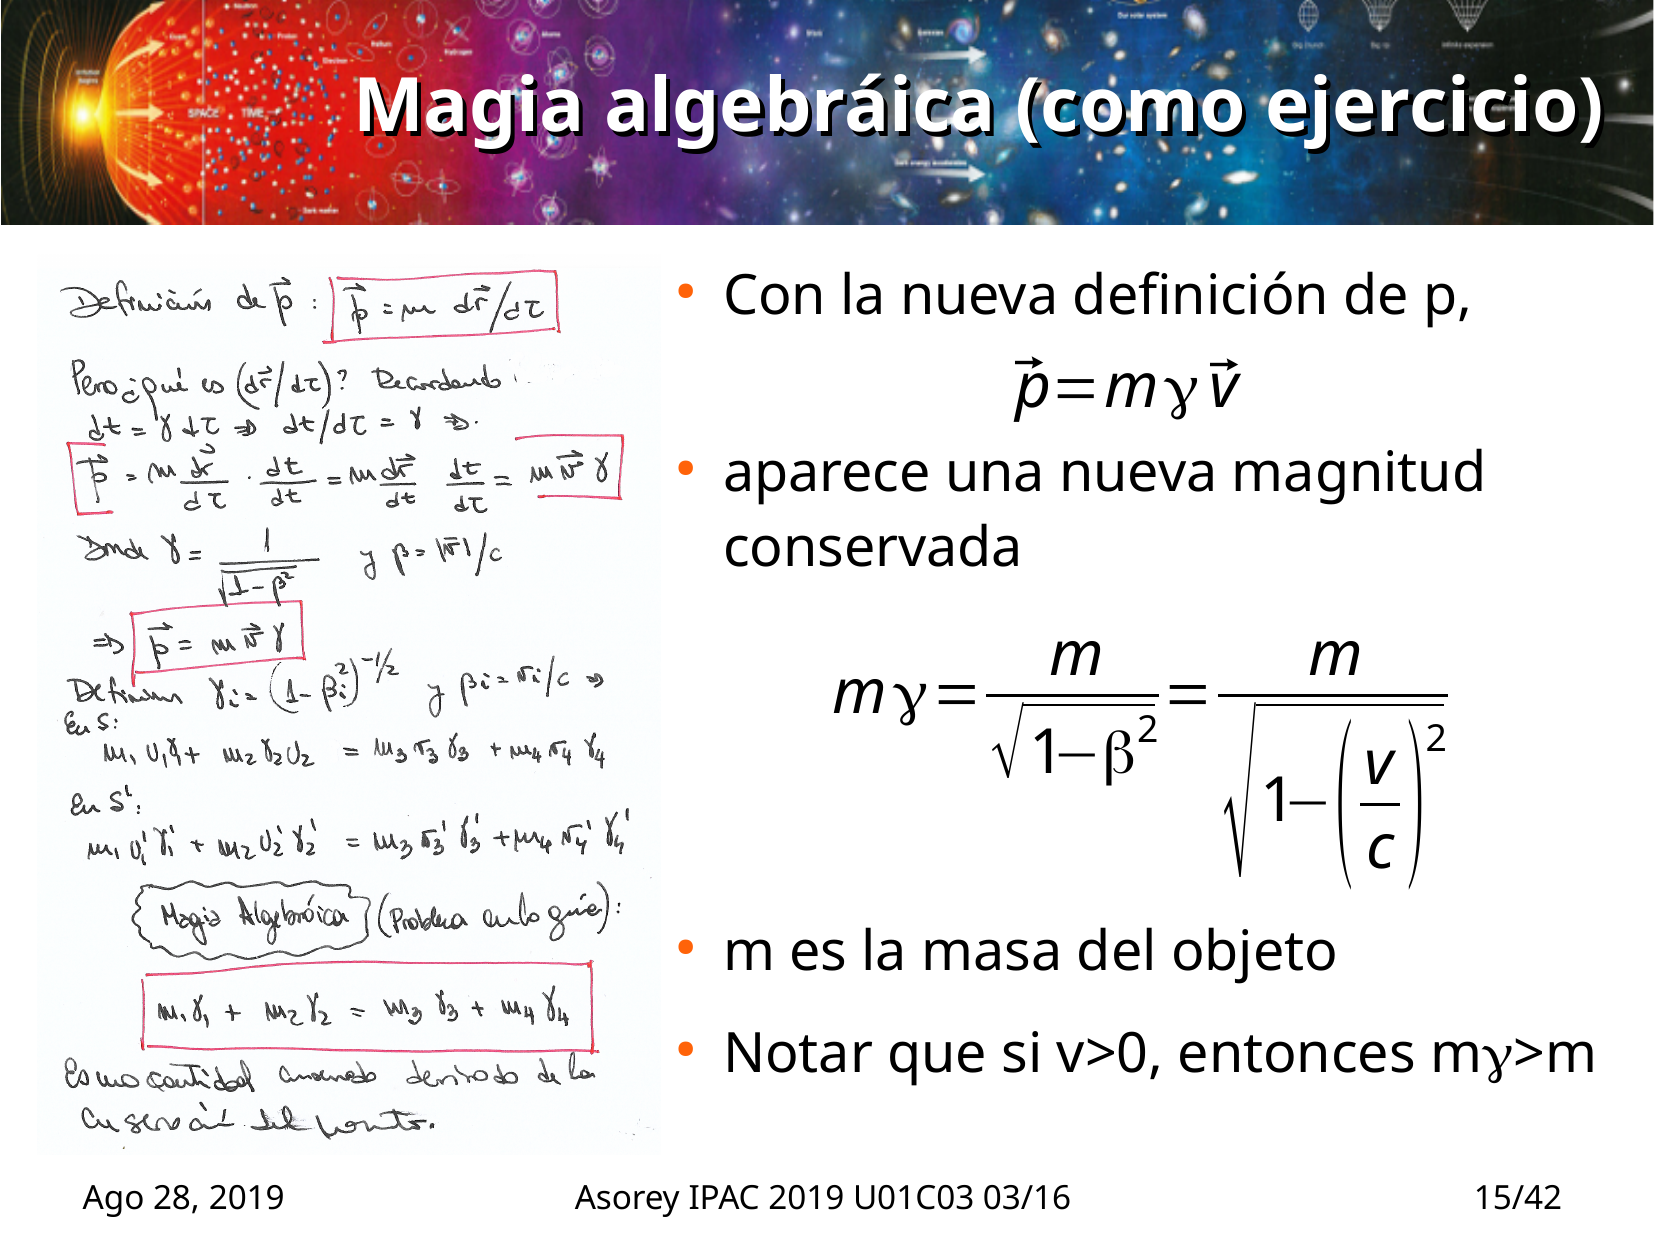

# Magia algebráica (como ejercicio)
Con la nueva definición de p,
aparece una nueva magnitud conservada
m es la masa del objeto
Notar que si v>0, entonces mg>m
Ago 28, 2019
Asorey IPAC 2019 U01C03 03/16
15